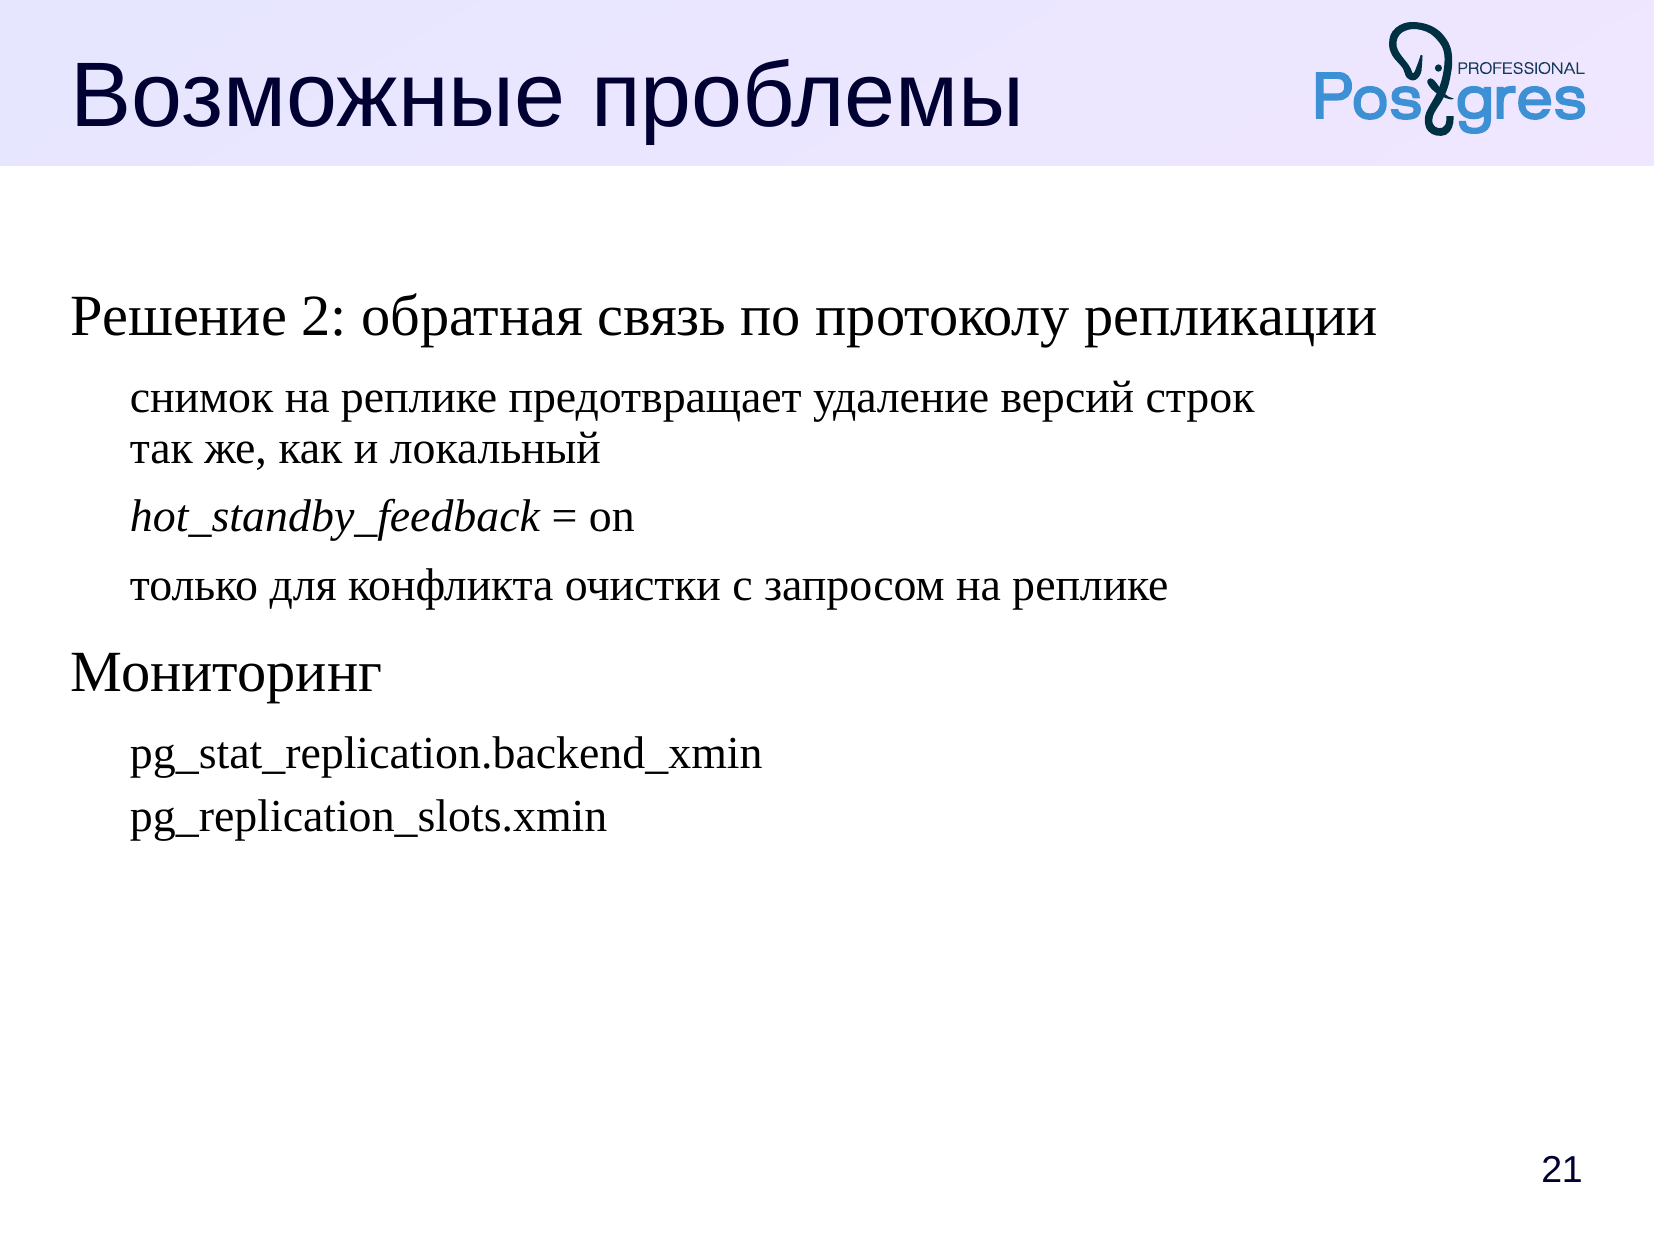

# Возможные проблемы
Решение 2: обратная связь по протоколу репликации
снимок на реплике предотвращает удаление версий строк
так же, как и локальный
hot_standby_feedback = on
только для конфликта очистки с запросом на реплике
Мониторинг
pg_stat_replication.backend_xmin
pg_replication_slots.xmin